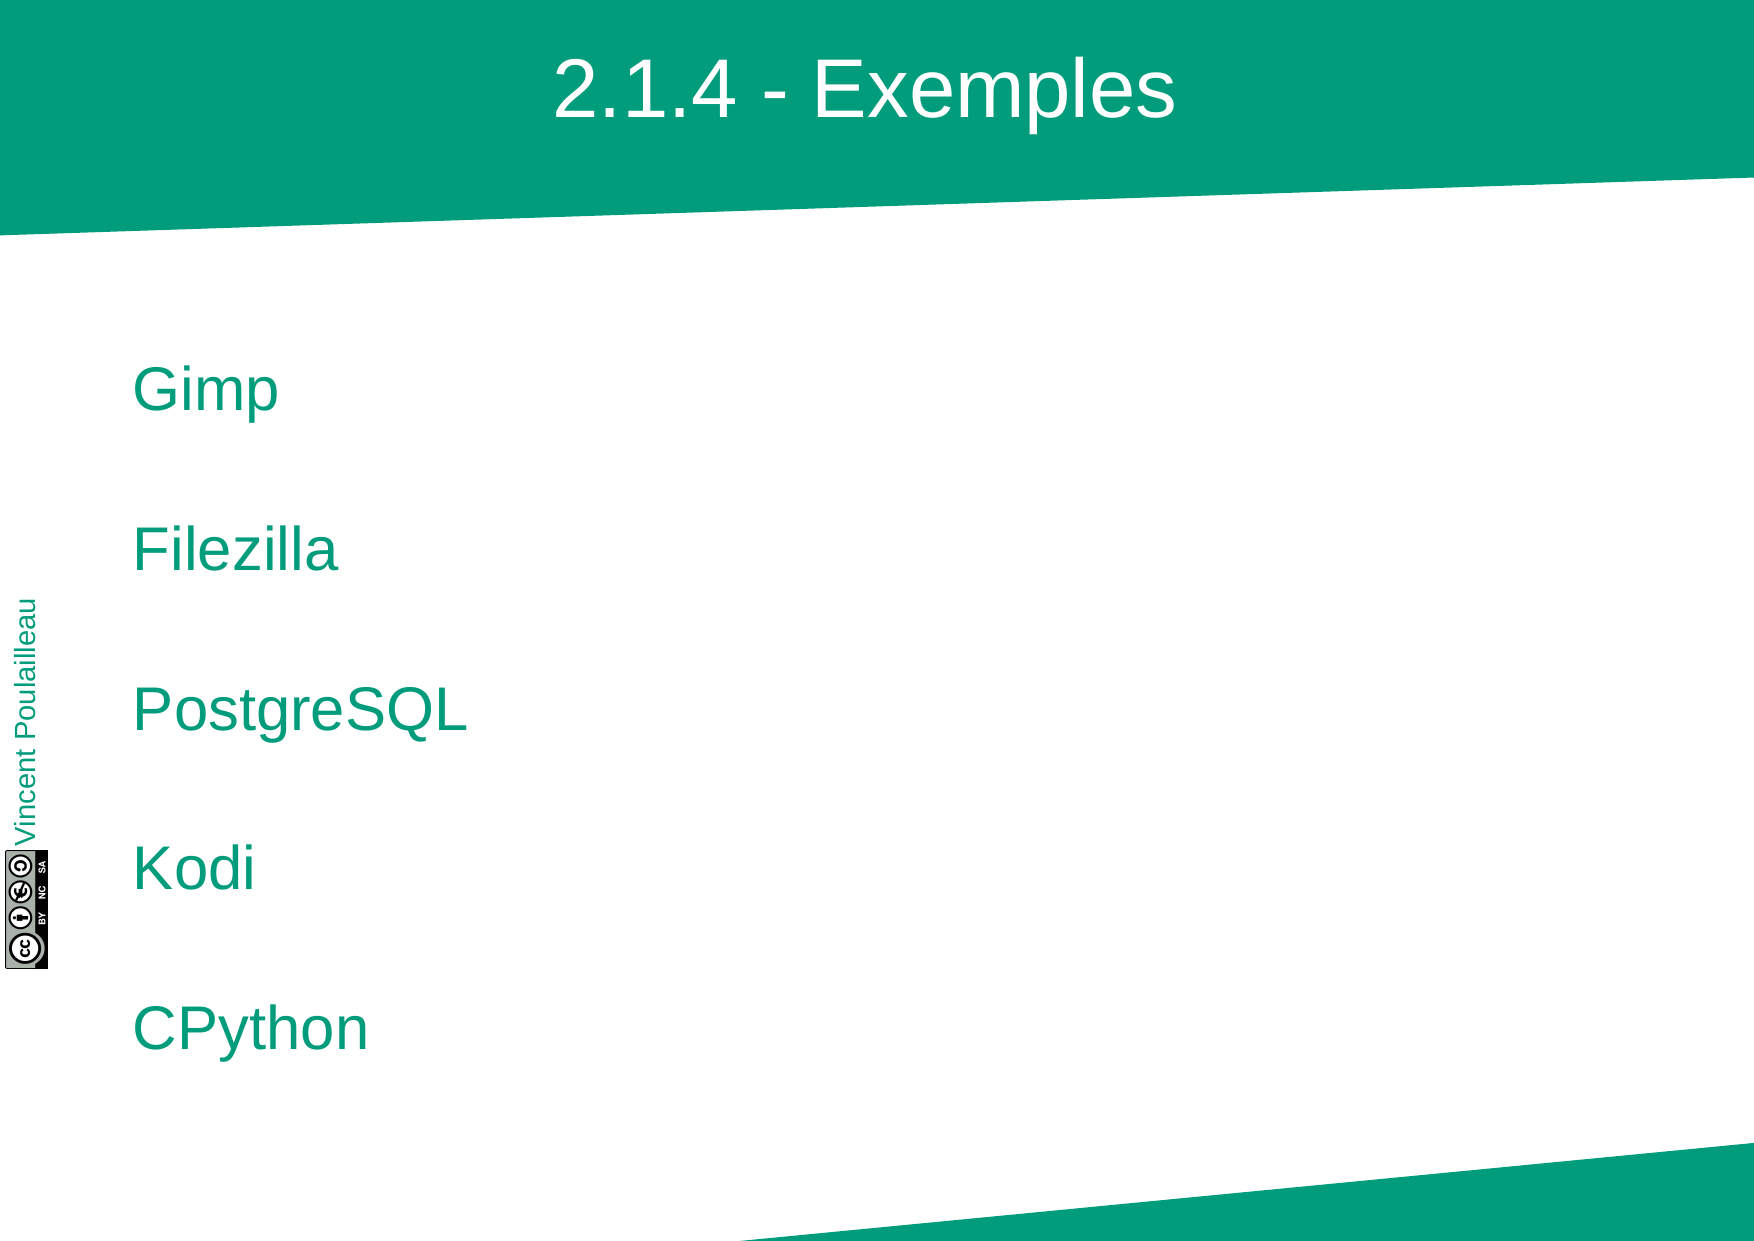

2.1.4 - Exemples
Gimp
Filezilla
PostgreSQL
Kodi
CPython
© 2019 Vincent Poulailleau